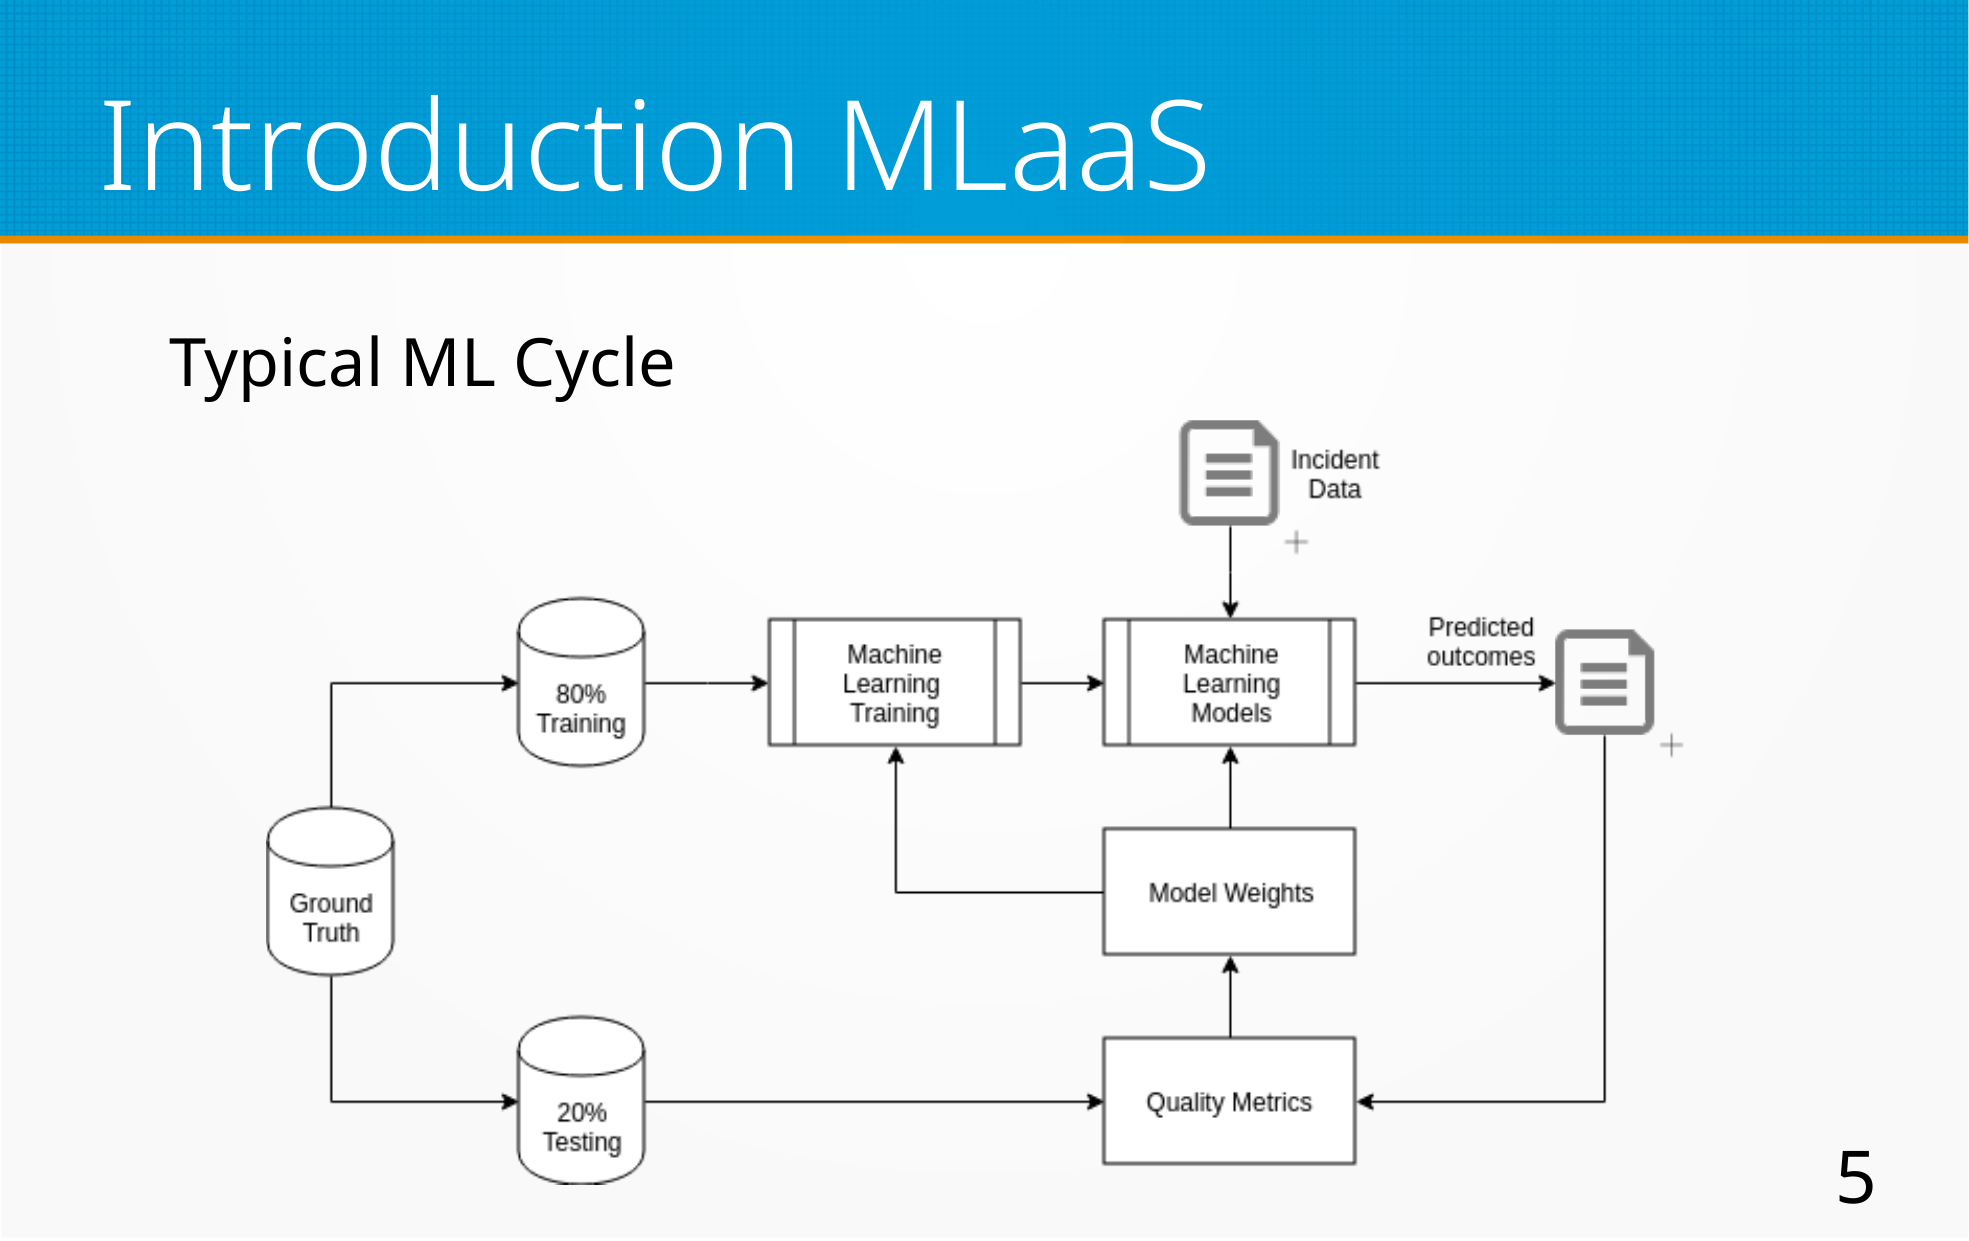

# Introduction MLaaS
Typical ML Cycle
5